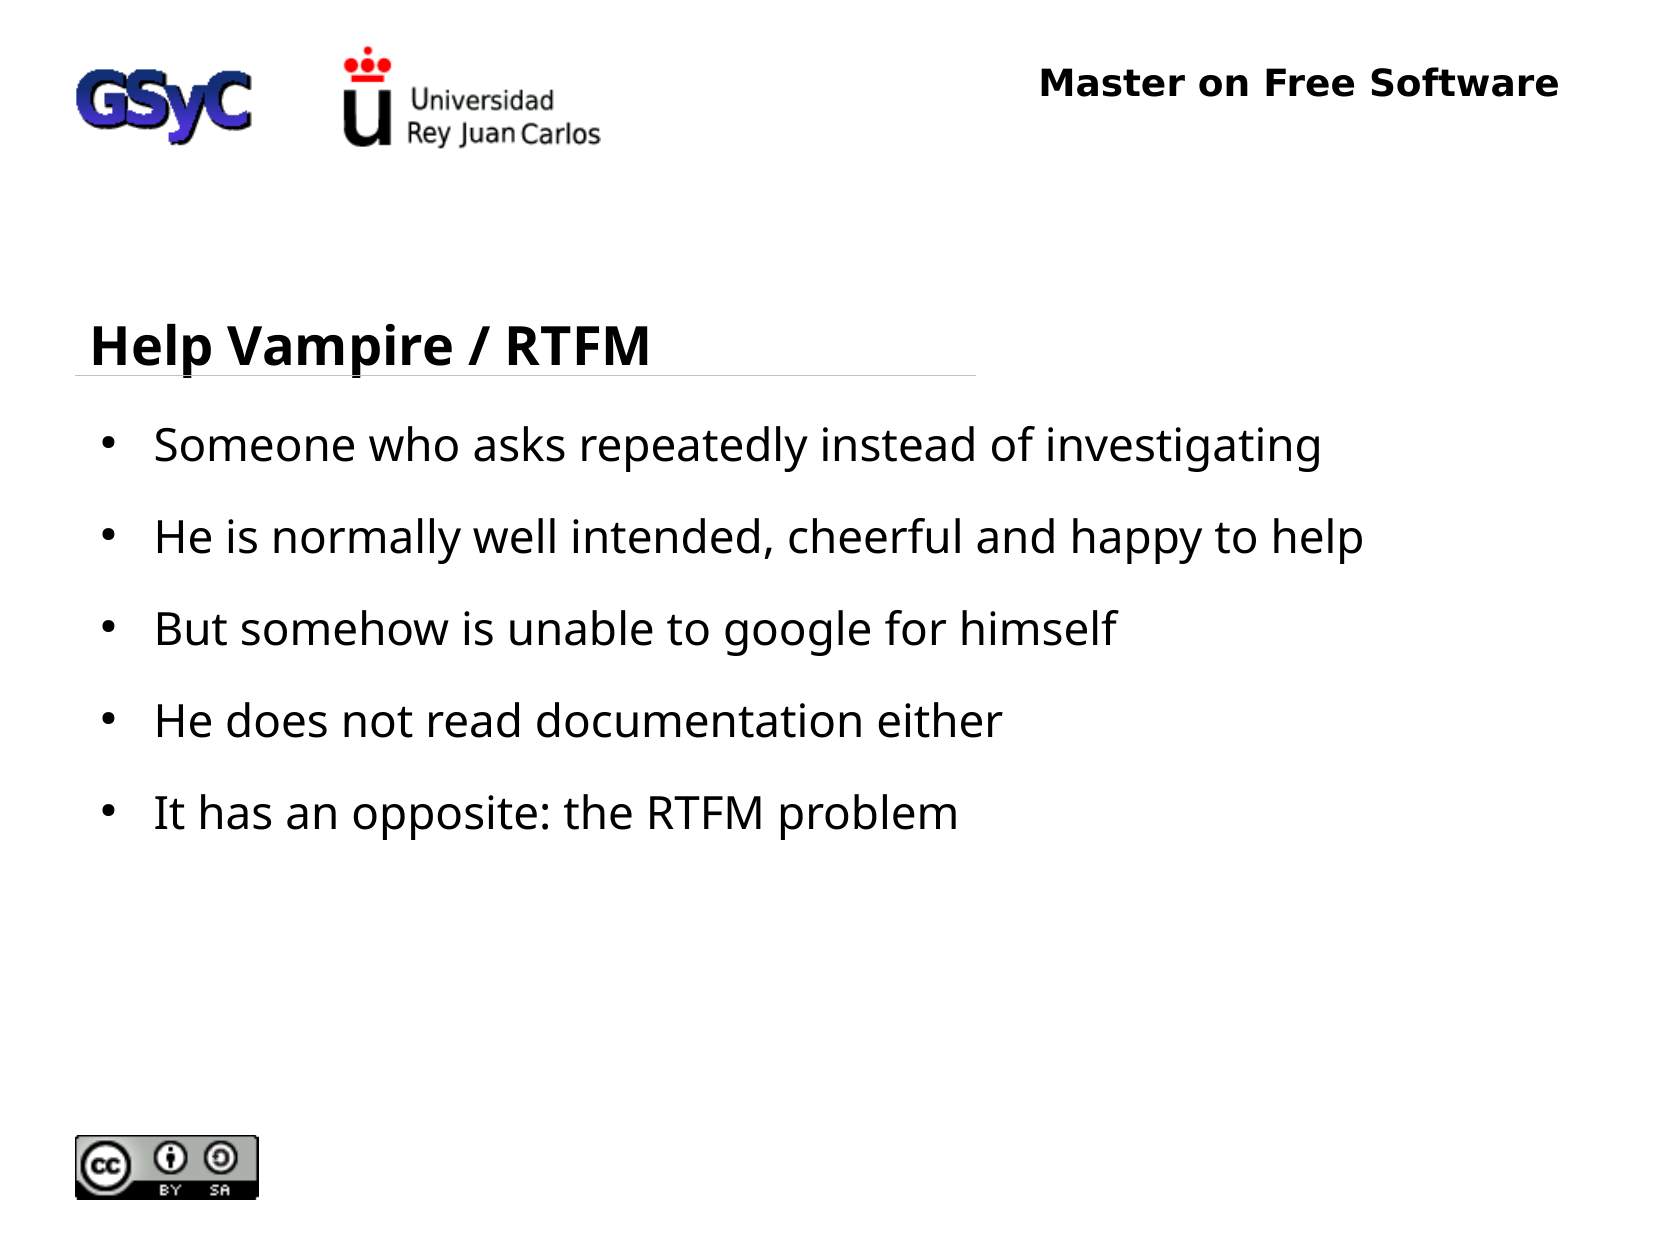

Help Vampire / RTFM
# Someone who asks repeatedly instead of investigating
He is normally well intended, cheerful and happy to help
But somehow is unable to google for himself
He does not read documentation either
It has an opposite: the RTFM problem